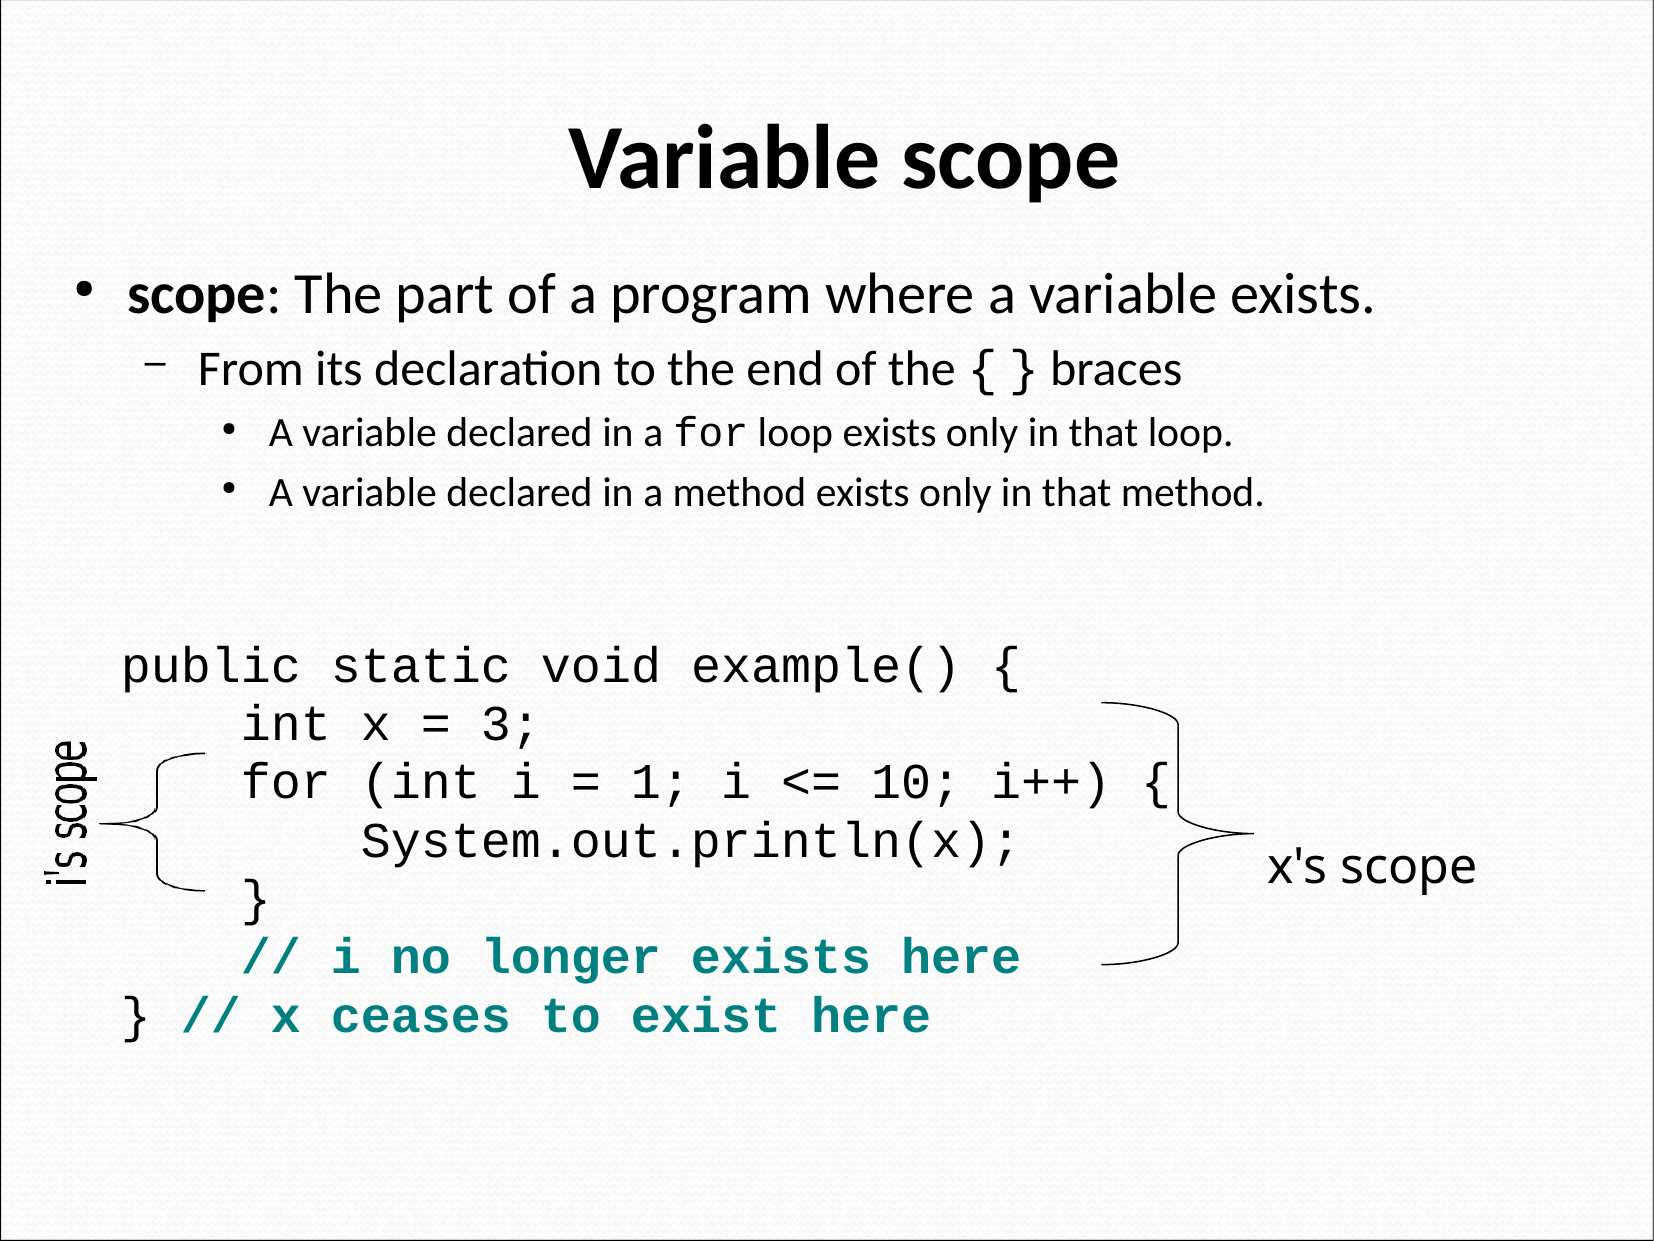

# Variable scope
scope: The part of a program where a variable exists.
From its declaration to the end of the { } braces
A variable declared in a for loop exists only in that loop.
A variable declared in a method exists only in that method.
public static void example() {
 int x = 3;
 for (int i = 1; i <= 10; i++) {
 System.out.println(x);
 }
 // i no longer exists here
} // x ceases to exist here
	x's scope